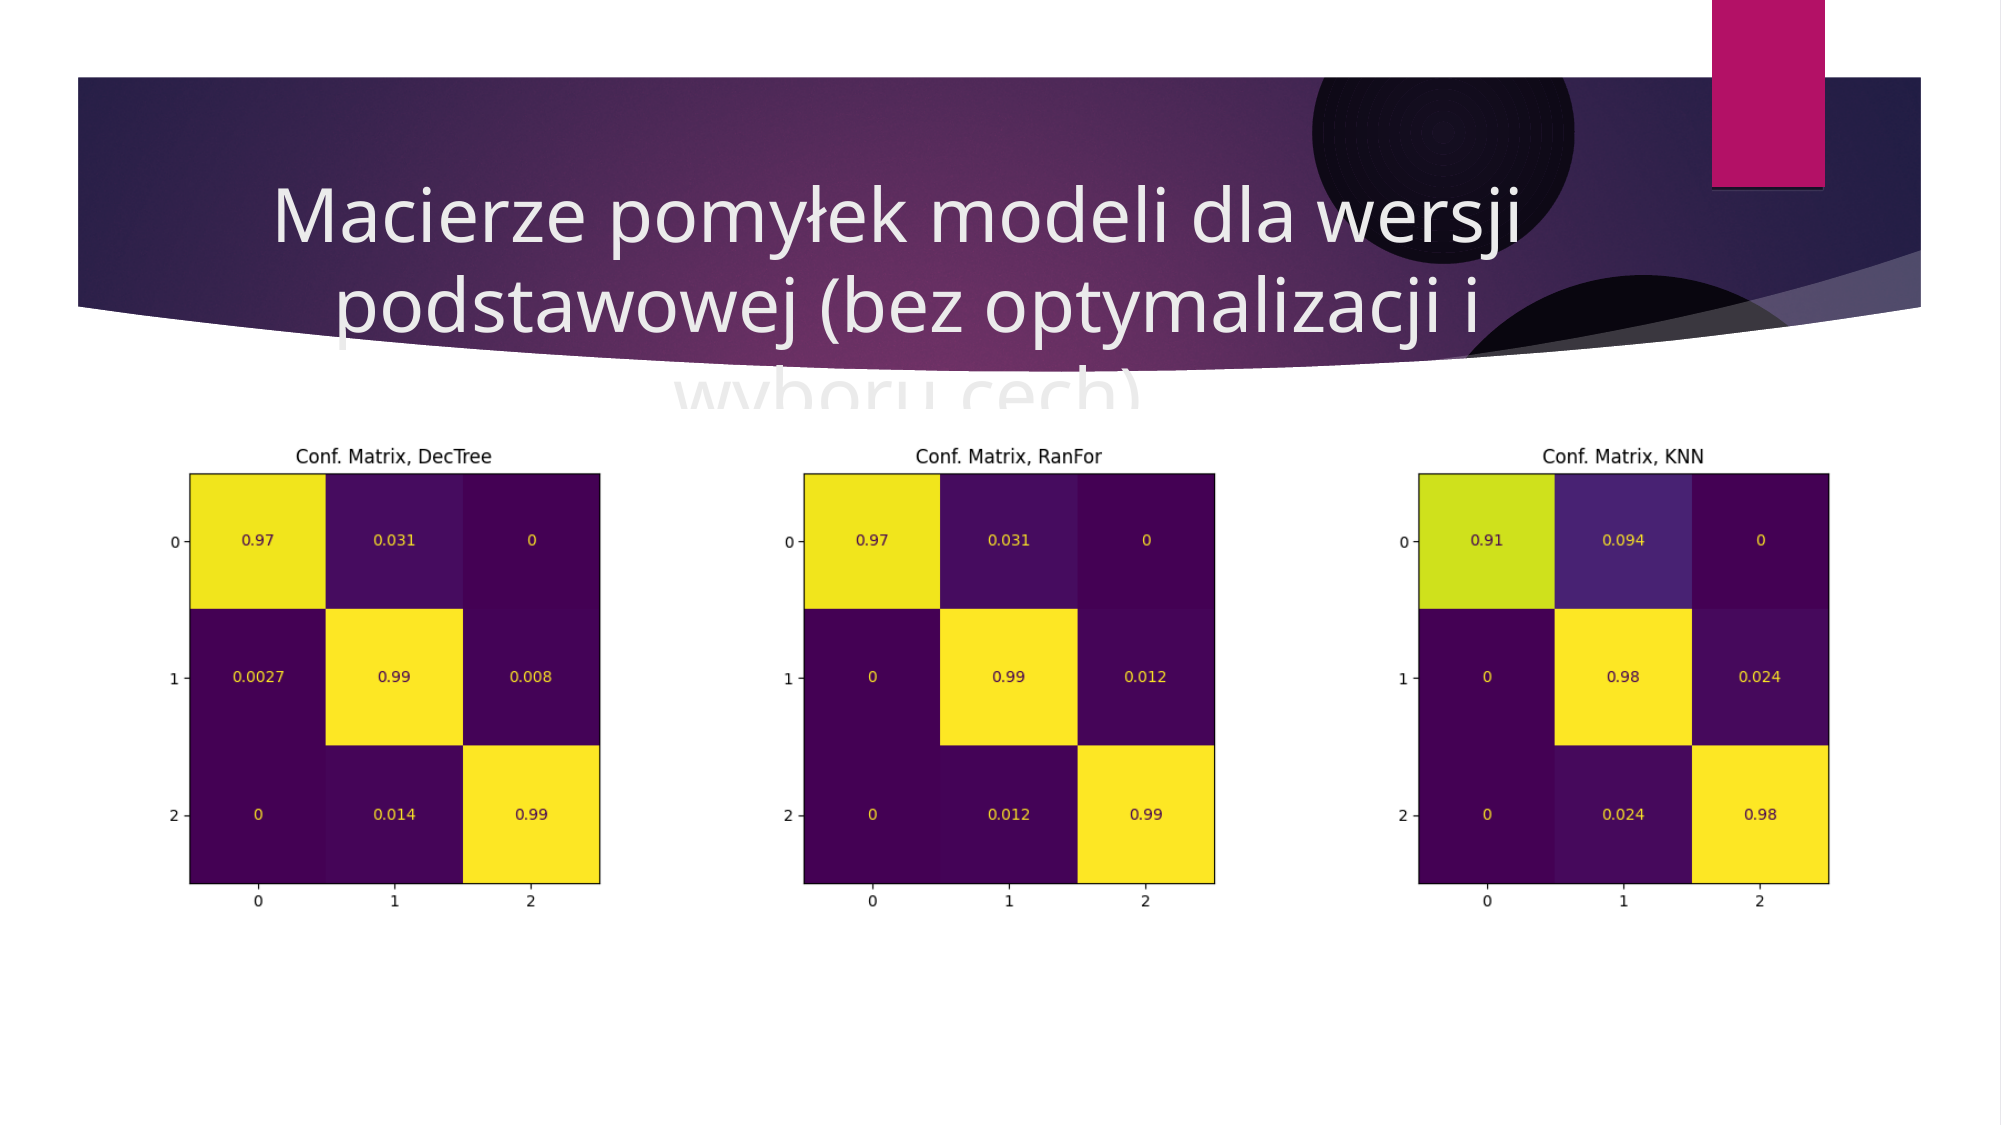

# Macierze pomyłek modeli dla wersji podstawowej (bez optymalizacji i wyboru cech)